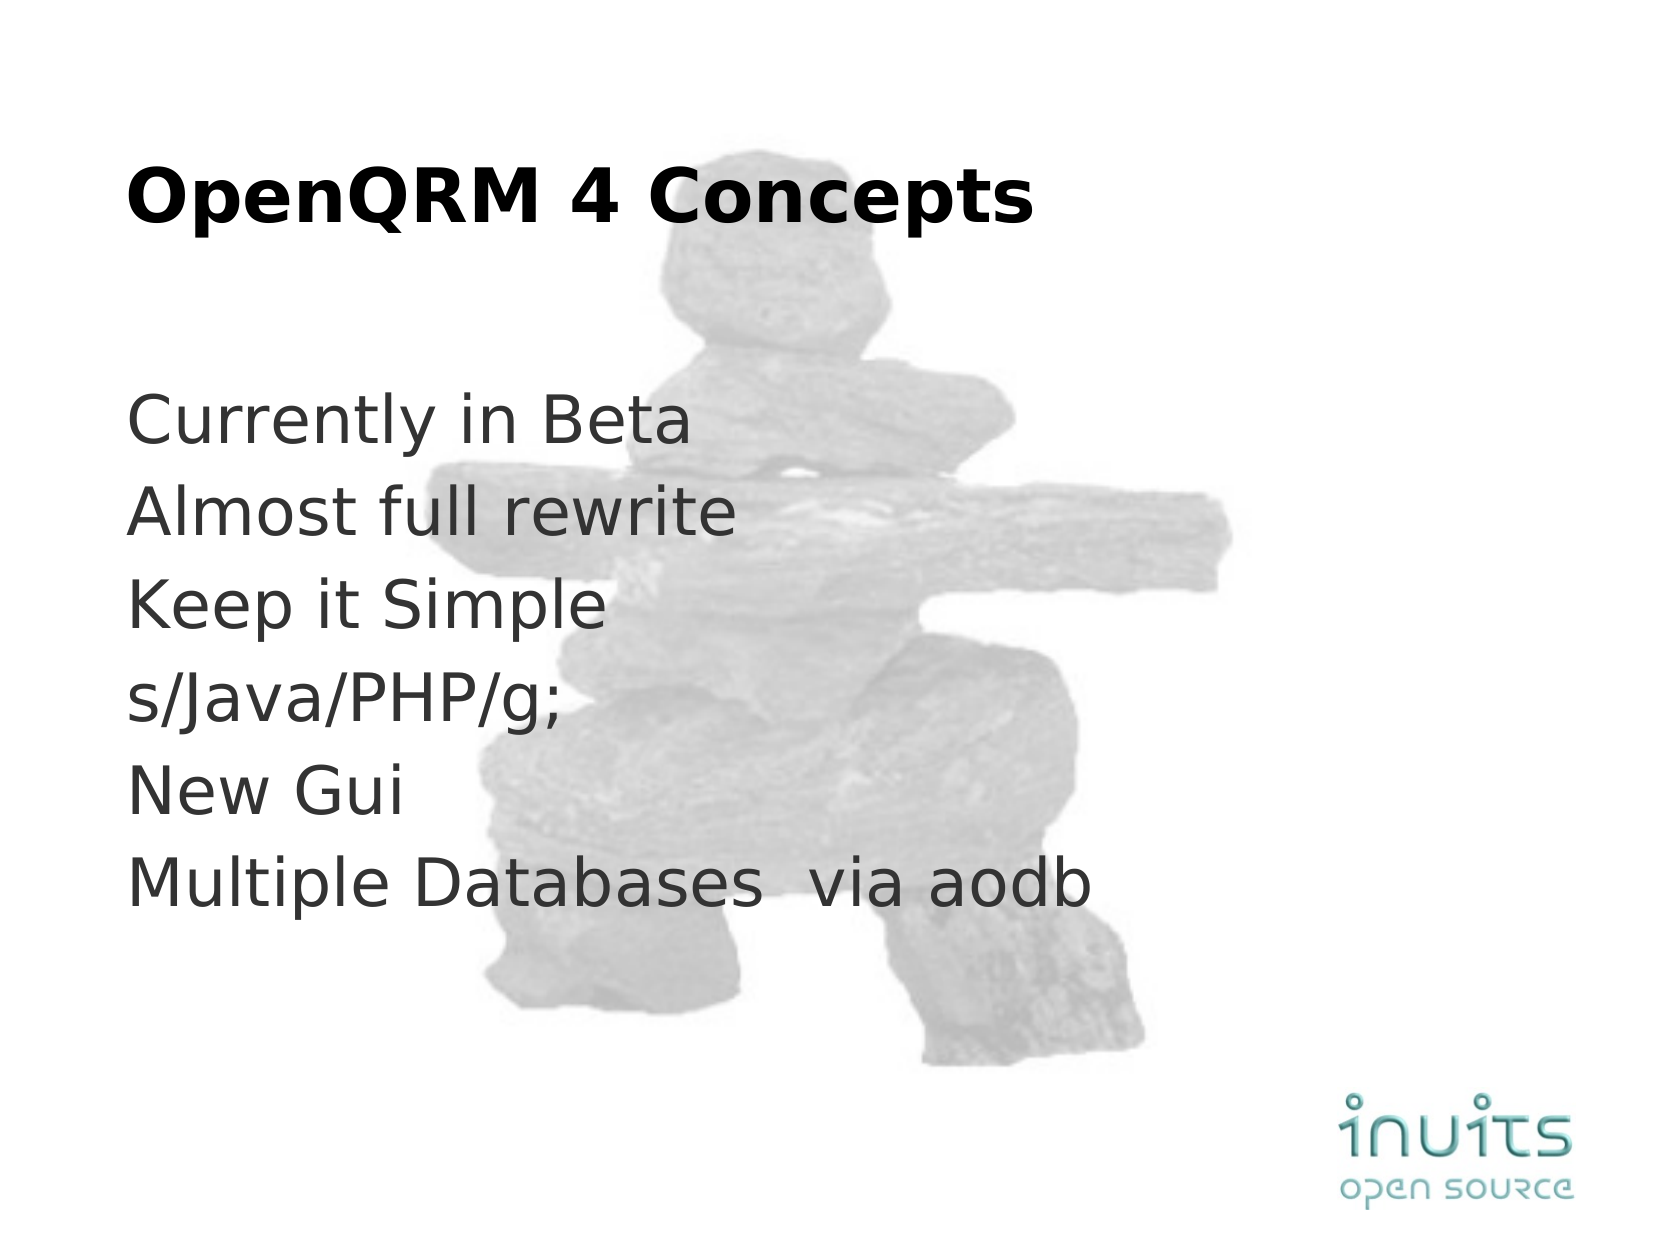

# OpenQRM 4 Concepts
Currently in Beta
Almost full rewrite
Keep it Simple
s/Java/PHP/g;
New Gui
Multiple Databases via aodb